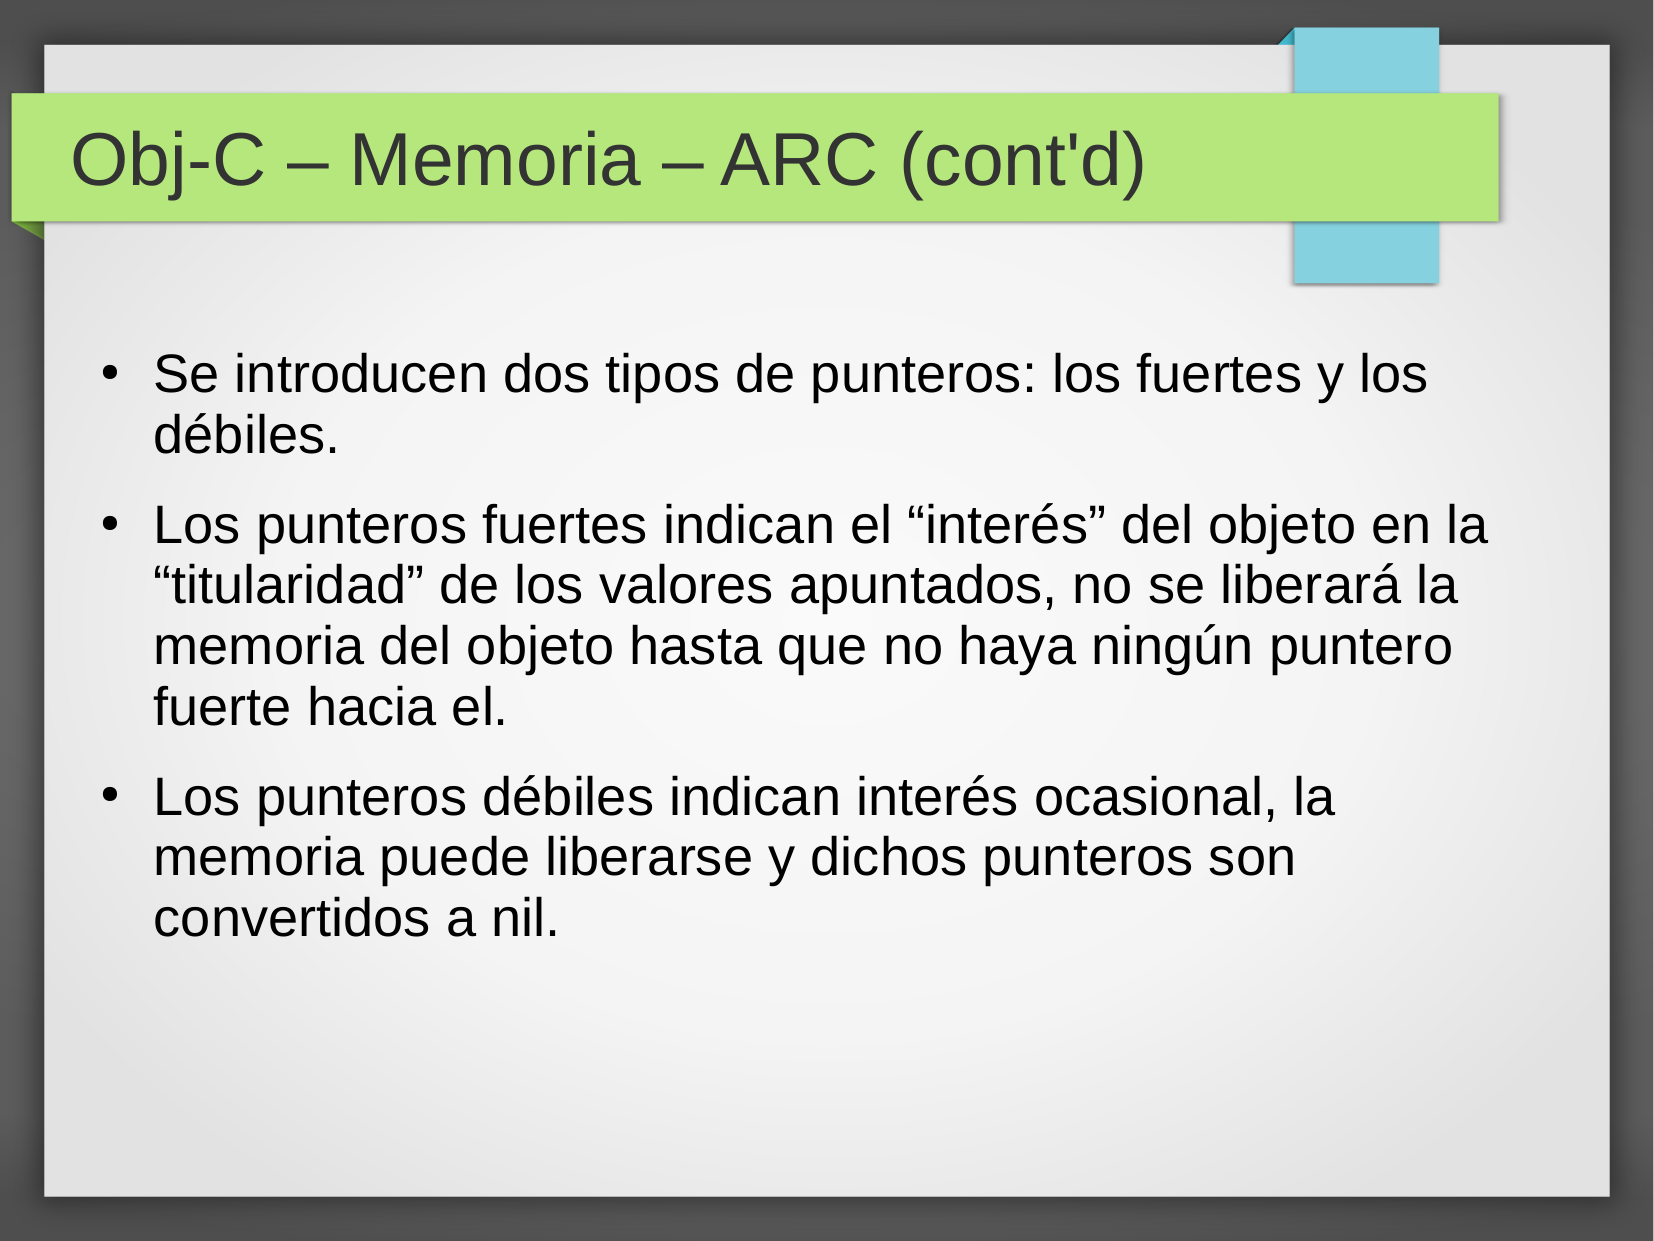

# Obj-C – Memoria – ARC (cont'd)
Se introducen dos tipos de punteros: los fuertes y los débiles.
Los punteros fuertes indican el “interés” del objeto en la “titularidad” de los valores apuntados, no se liberará la memoria del objeto hasta que no haya ningún puntero fuerte hacia el.
Los punteros débiles indican interés ocasional, la memoria puede liberarse y dichos punteros son convertidos a nil.